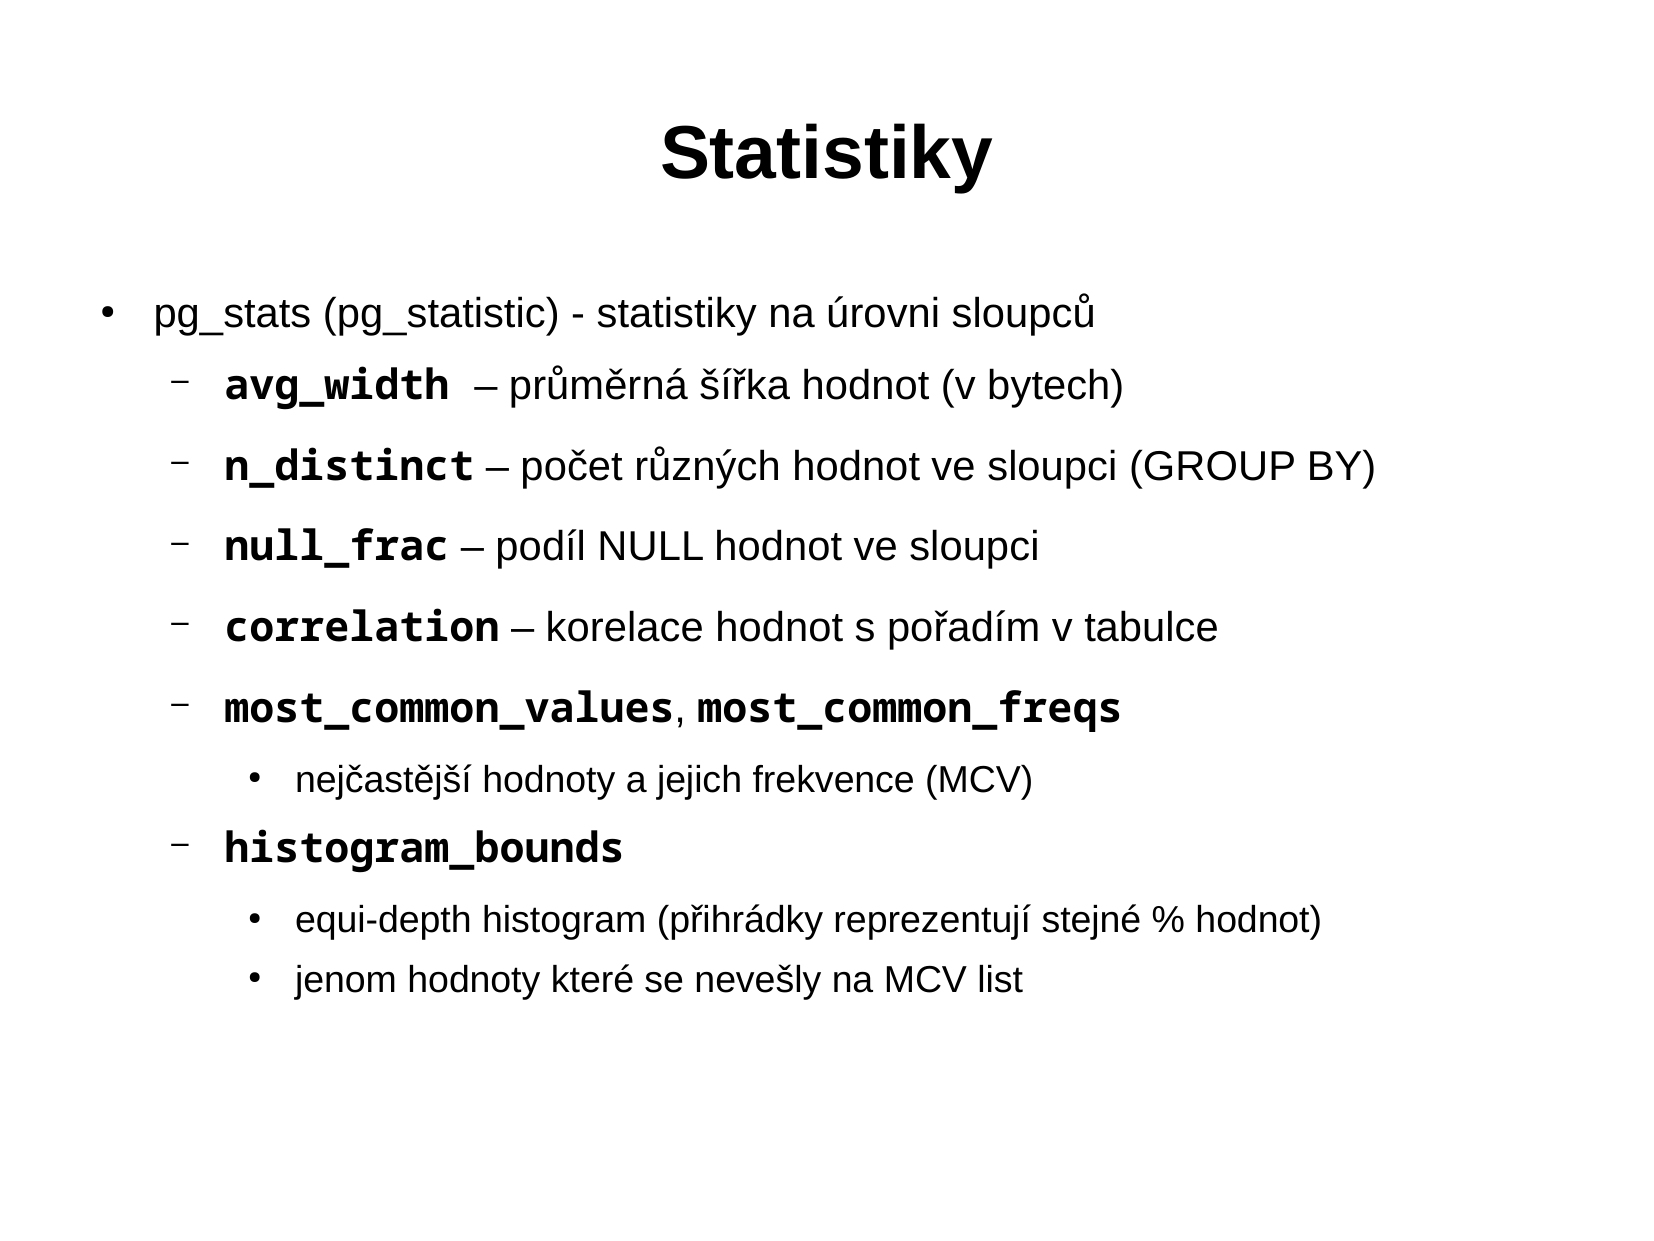

# Statistiky
pg_stats (pg_statistic) - statistiky na úrovni sloupců
avg_width – průměrná šířka hodnot (v bytech)
n_distinct – počet různých hodnot ve sloupci (GROUP BY)
null_frac – podíl NULL hodnot ve sloupci
correlation – korelace hodnot s pořadím v tabulce
most_common_values, most_common_freqs
nejčastější hodnoty a jejich frekvence (MCV)
histogram_bounds
equi-depth histogram (přihrádky reprezentují stejné % hodnot)
jenom hodnoty které se nevešly na MCV list